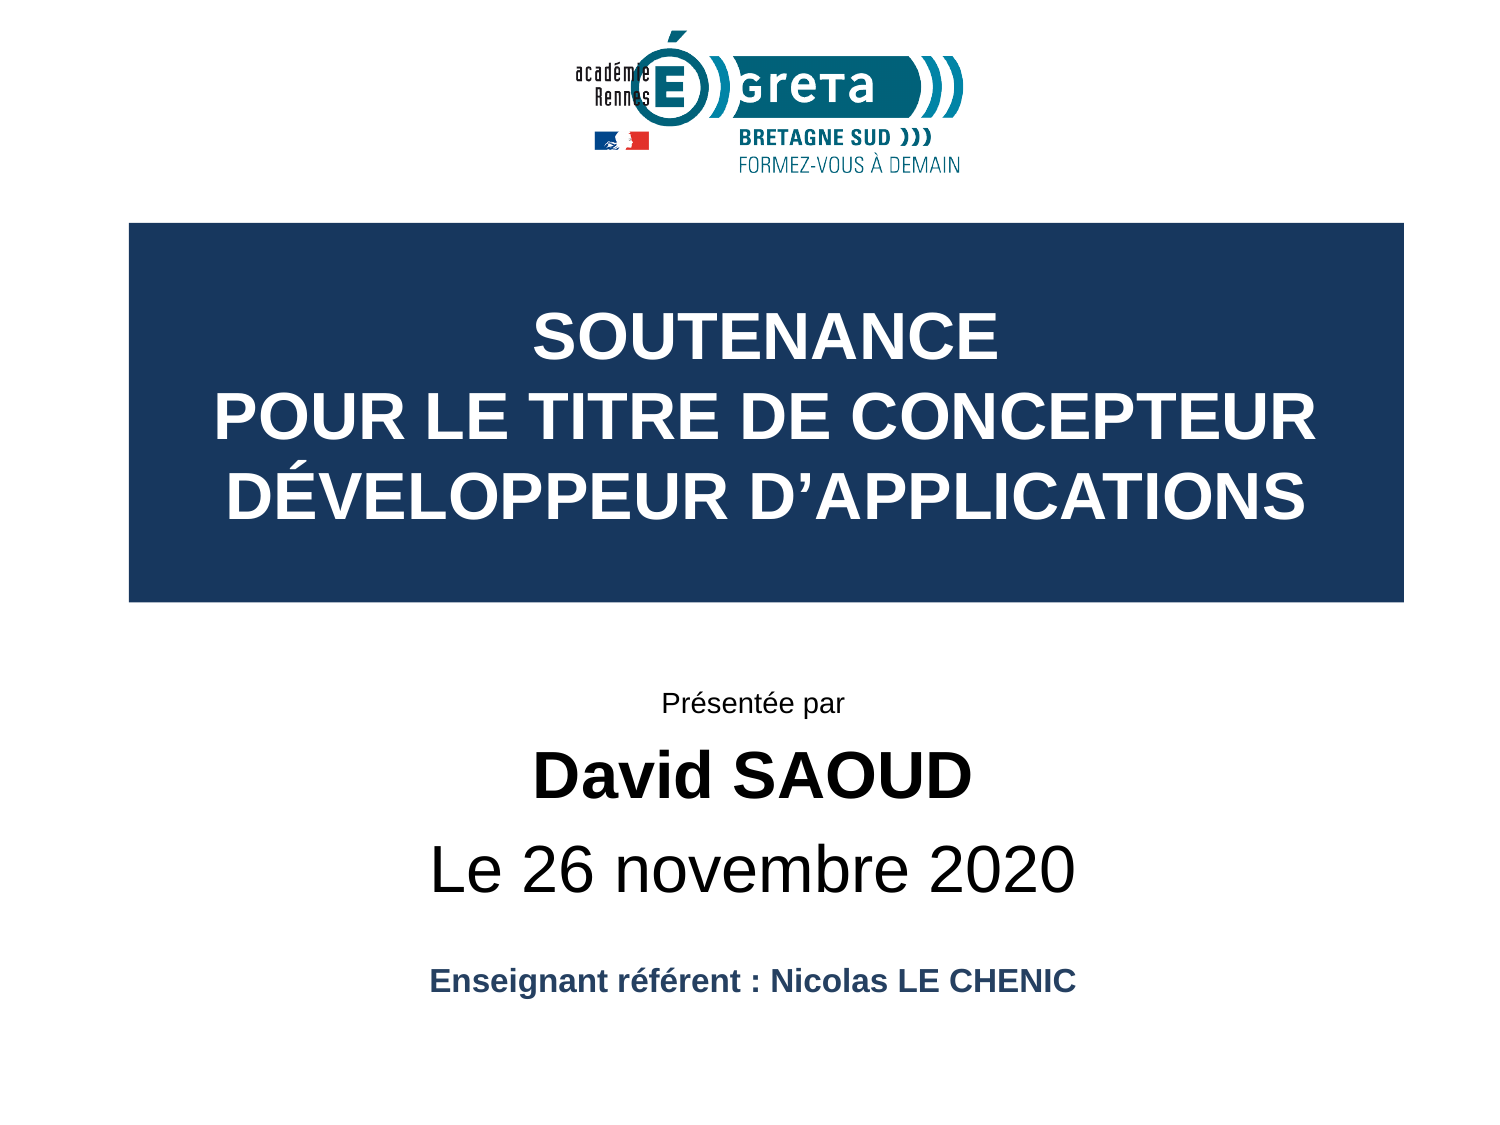

# SOUTENANCE POUR LE TITRE DE CONCEPTEUR DÉVELOPPEUR D’APPLICATIONS
Présentée par
David SAOUD
Le 26 novembre 2020
Enseignant référent : Nicolas LE CHENIC